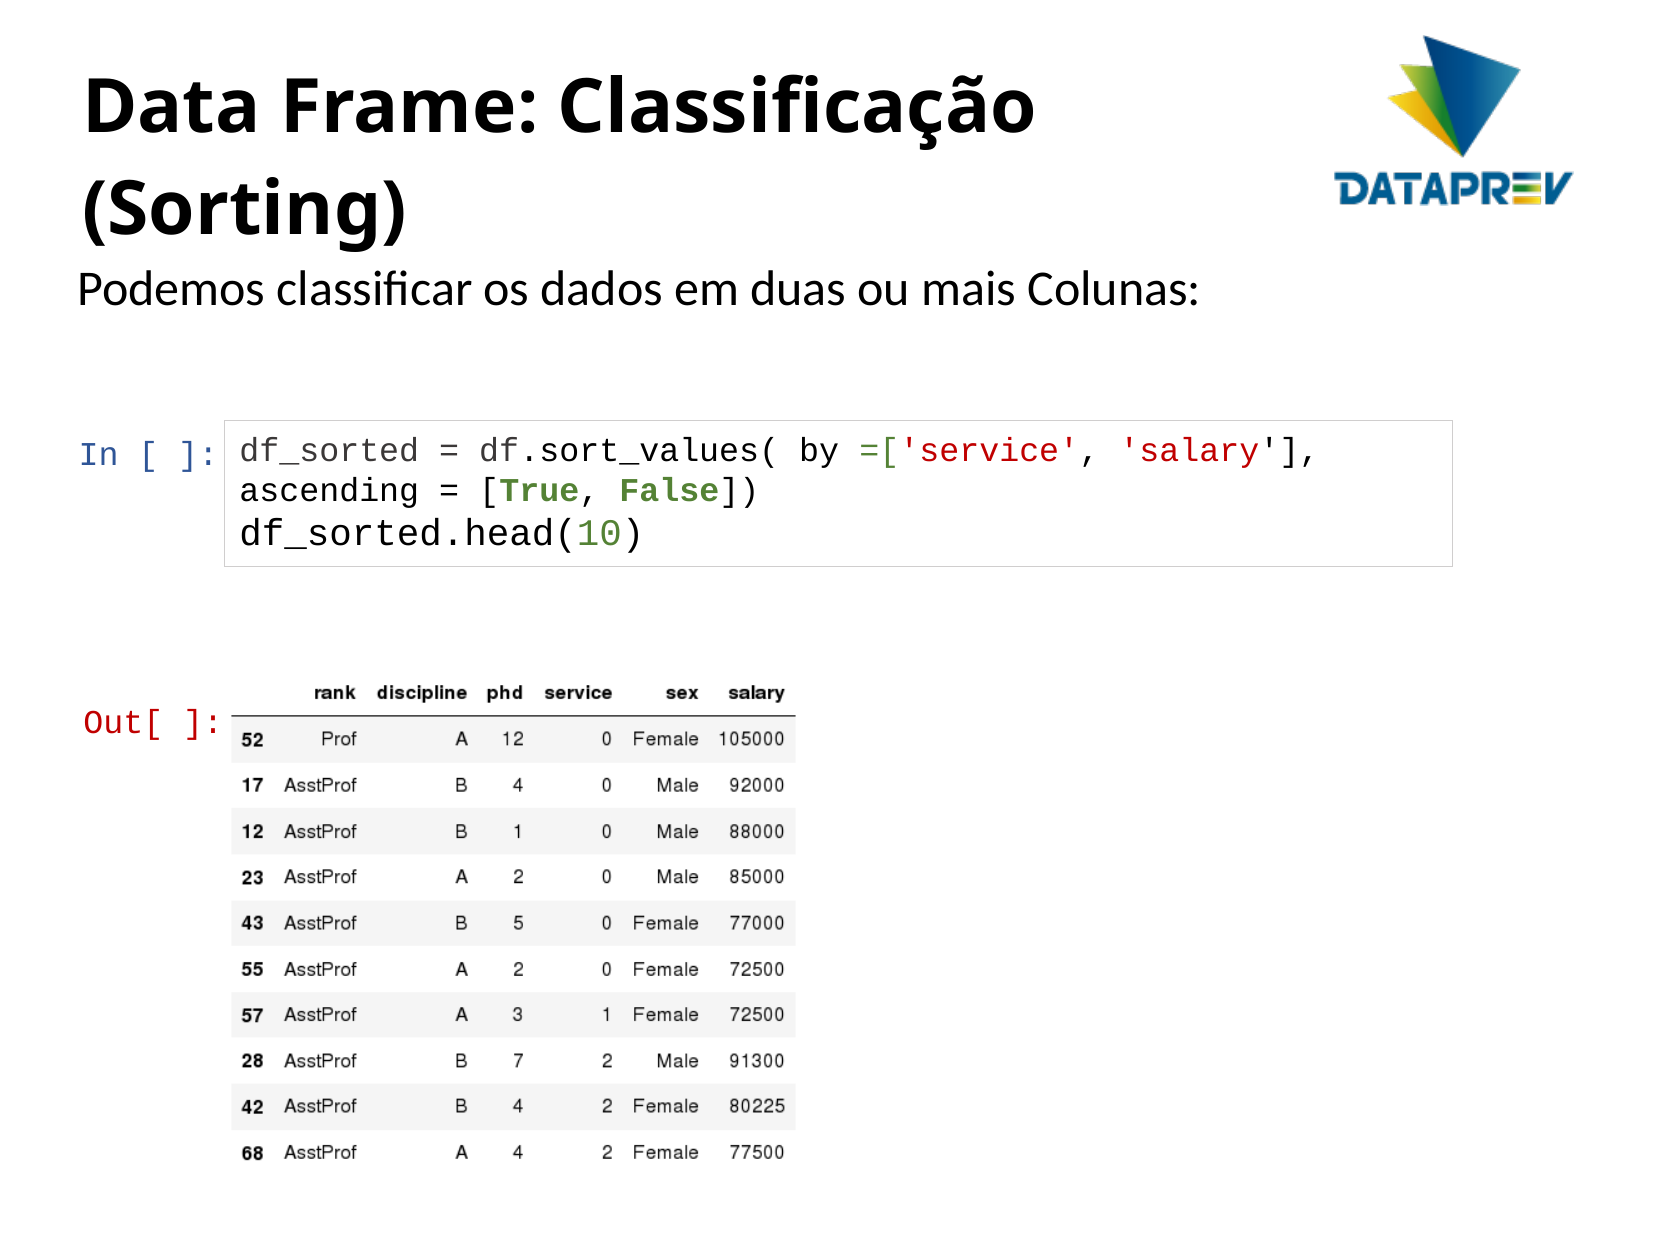

# Data Frame: Classificação (Sorting)
Podemos classificar os dados em duas ou mais Colunas:
 In [ ]:
df_sorted = df.sort_values( by =['service', 'salary'], ascending = [True, False])
df_sorted.head(10)
 Out[ ]: